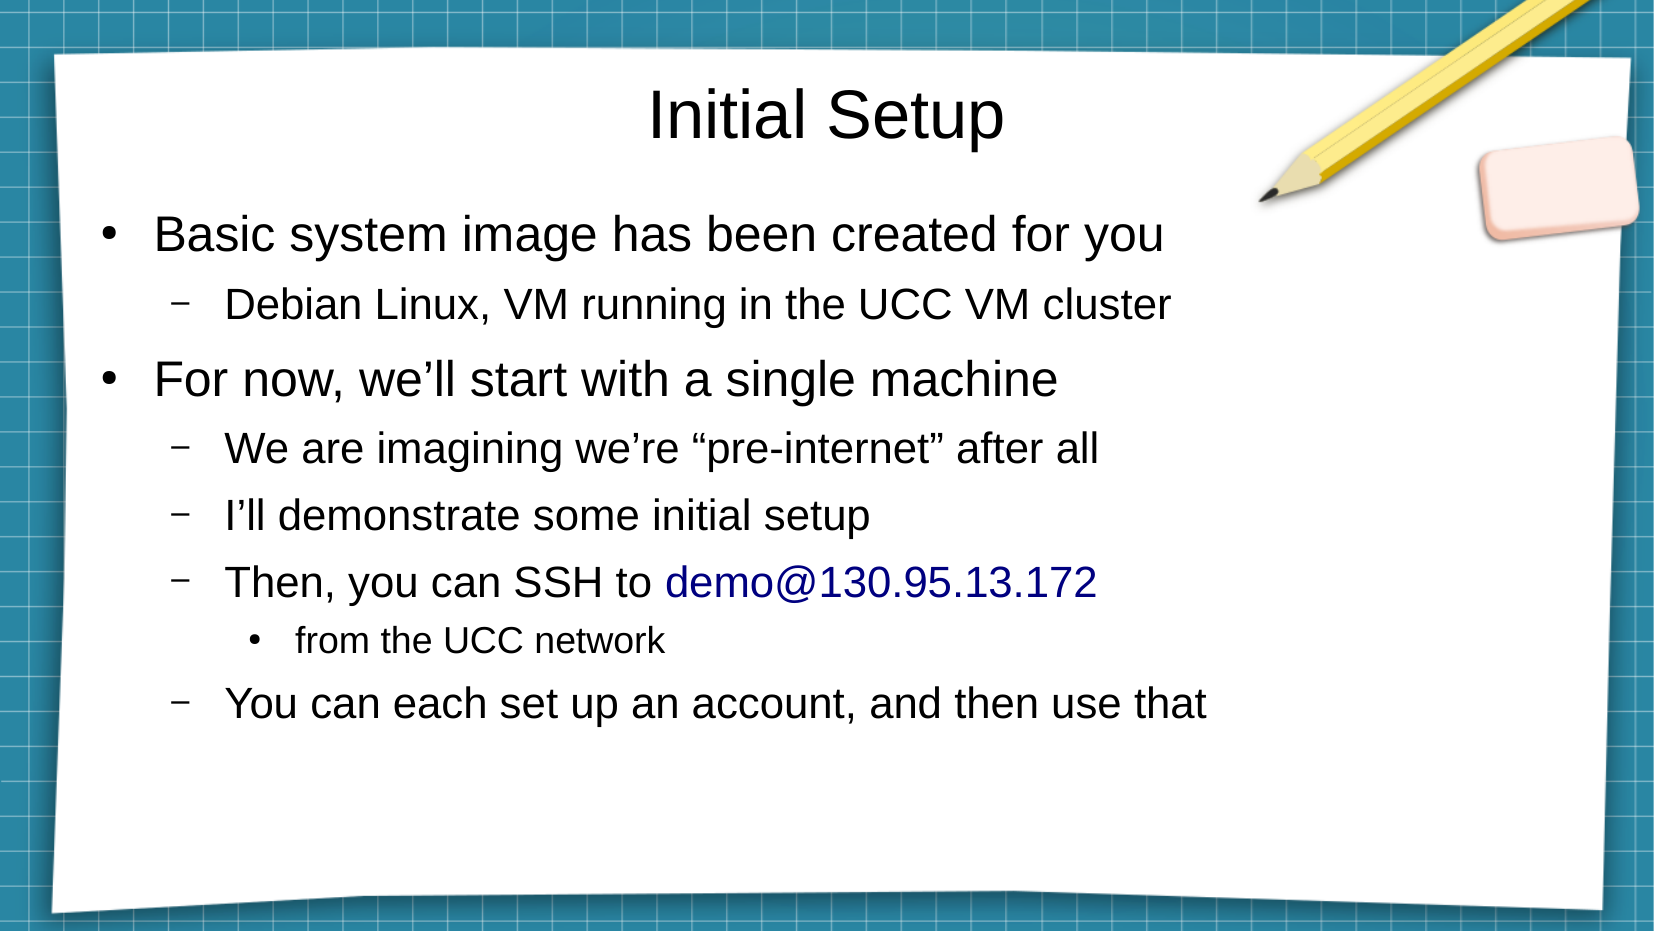

# Initial Setup
Basic system image has been created for you
Debian Linux, VM running in the UCC VM cluster
For now, we’ll start with a single machine
We are imagining we’re “pre-internet” after all
I’ll demonstrate some initial setup
Then, you can SSH to demo@130.95.13.172
from the UCC network
You can each set up an account, and then use that